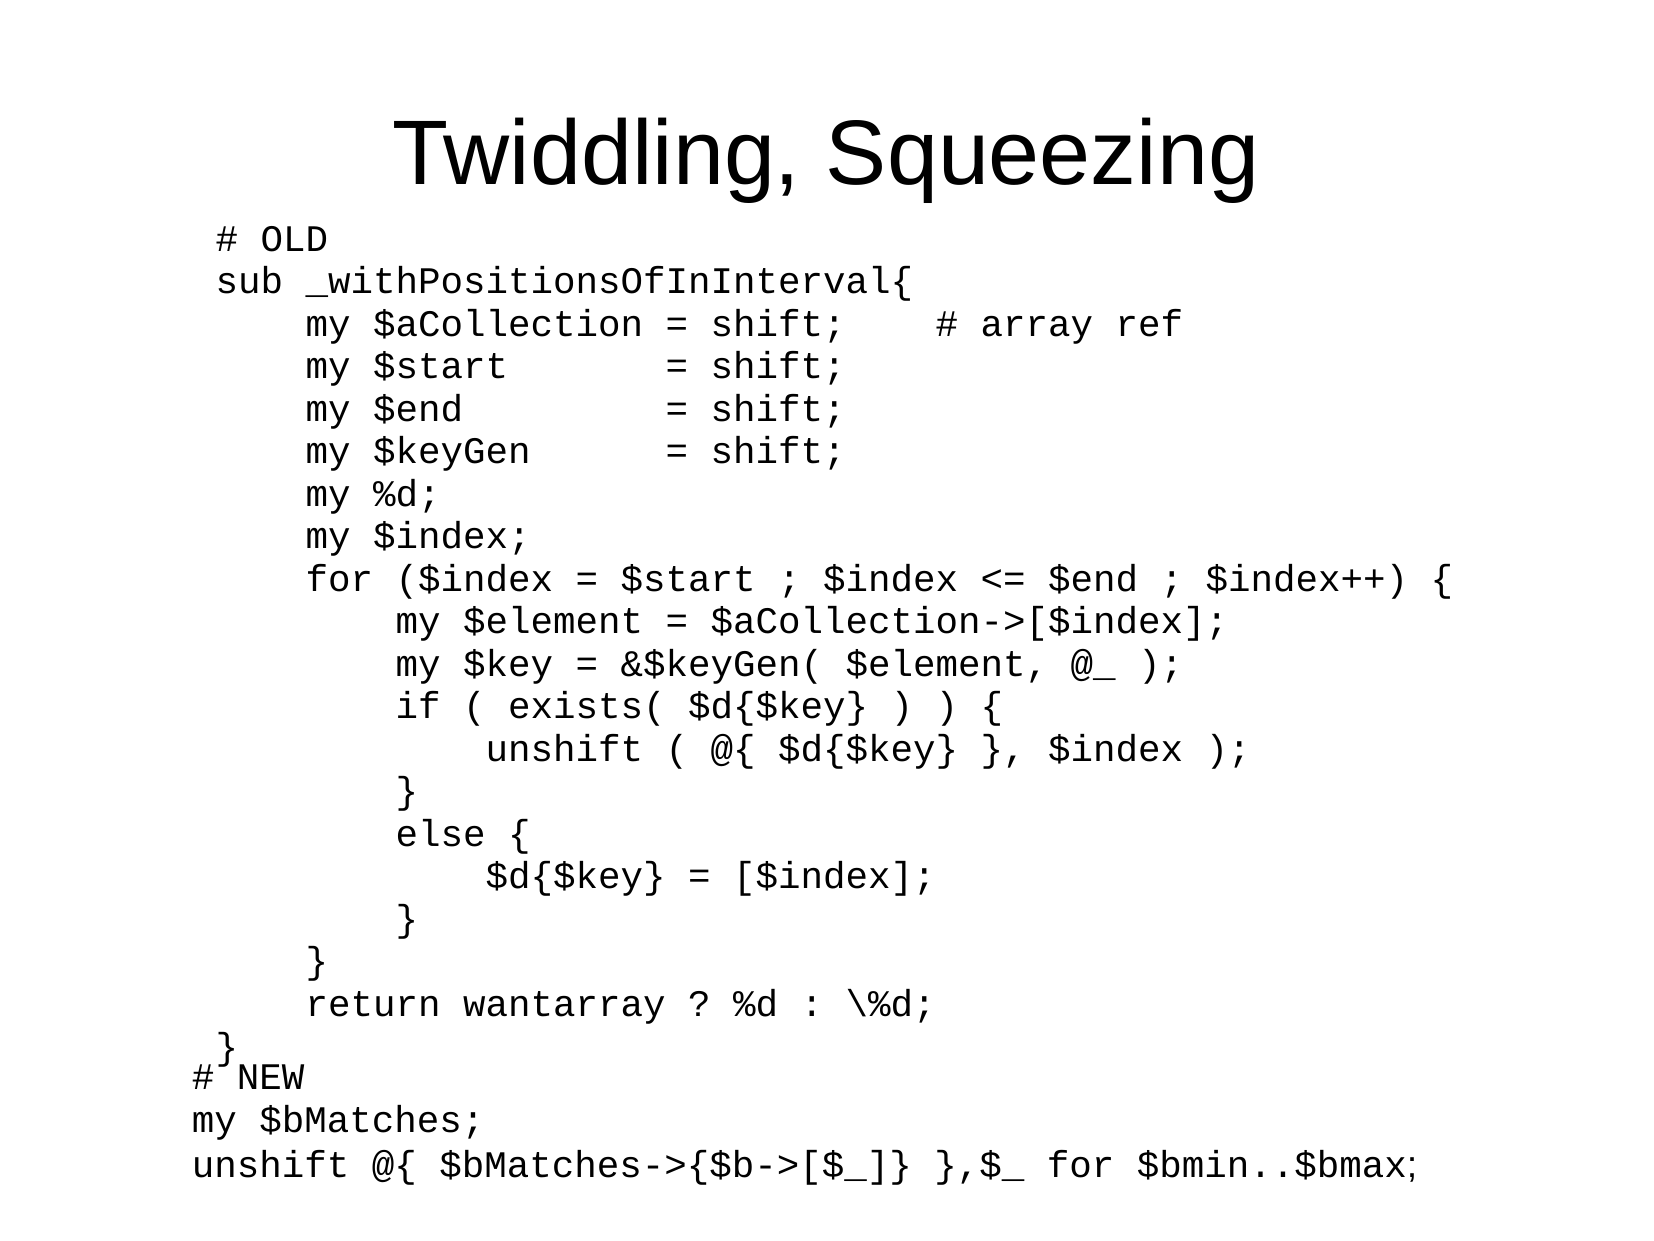

# Twiddling, Squeezing
# OLD
sub _withPositionsOfInInterval{
 my $aCollection = shift; # array ref
 my $start = shift;
 my $end = shift;
 my $keyGen = shift;
 my %d;
 my $index;
 for ($index = $start ; $index <= $end ; $index++) {
 my $element = $aCollection->[$index];
 my $key = &$keyGen( $element, @_ );
 if ( exists( $d{$key} ) ) {
 unshift ( @{ $d{$key} }, $index );
 }
 else {
 $d{$key} = [$index];
 }
 }
 return wantarray ? %d : \%d;
}
# NEW
my $bMatches;
unshift @{ $bMatches->{$b->[$_]} },$_ for $bmin..$bmax;